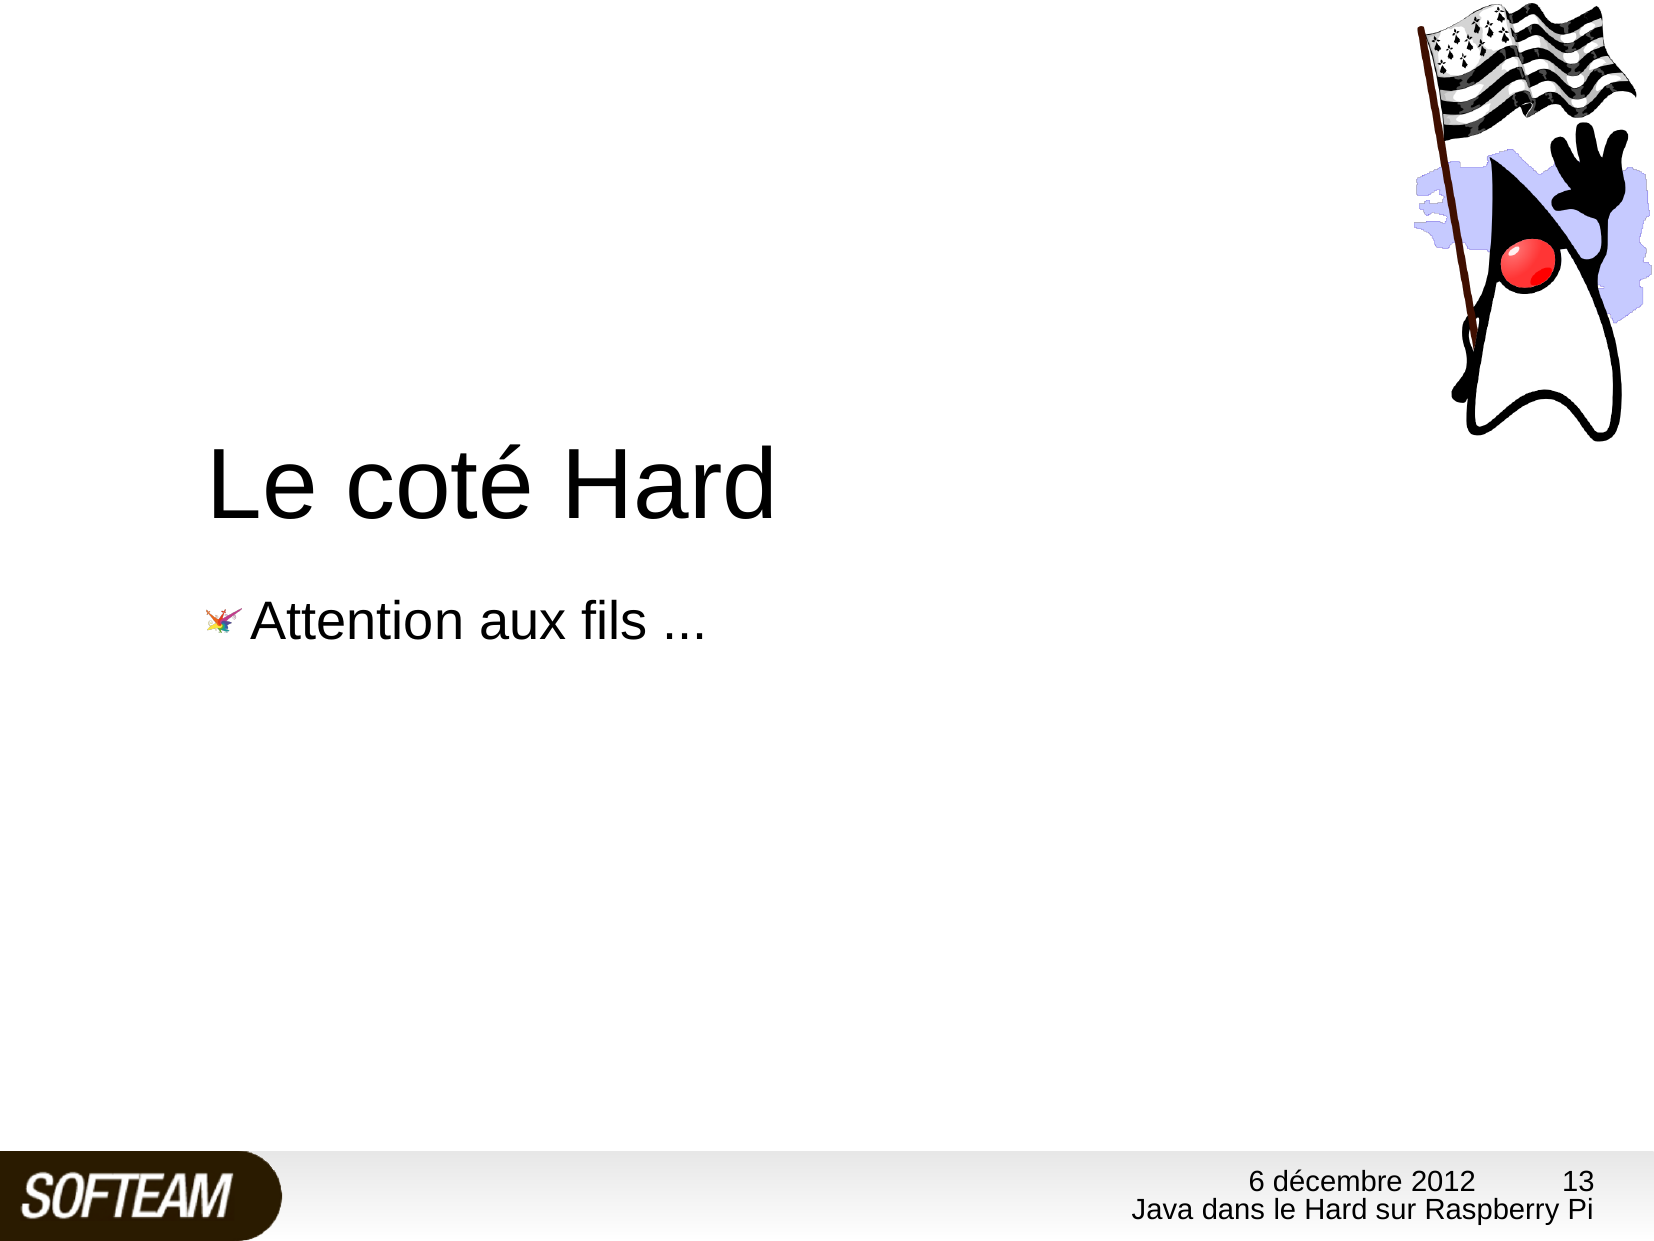

# Le coté Hard
Attention aux fils ...
14 septembre 2012
13
Beaglebone - JugSummerCamp 2012